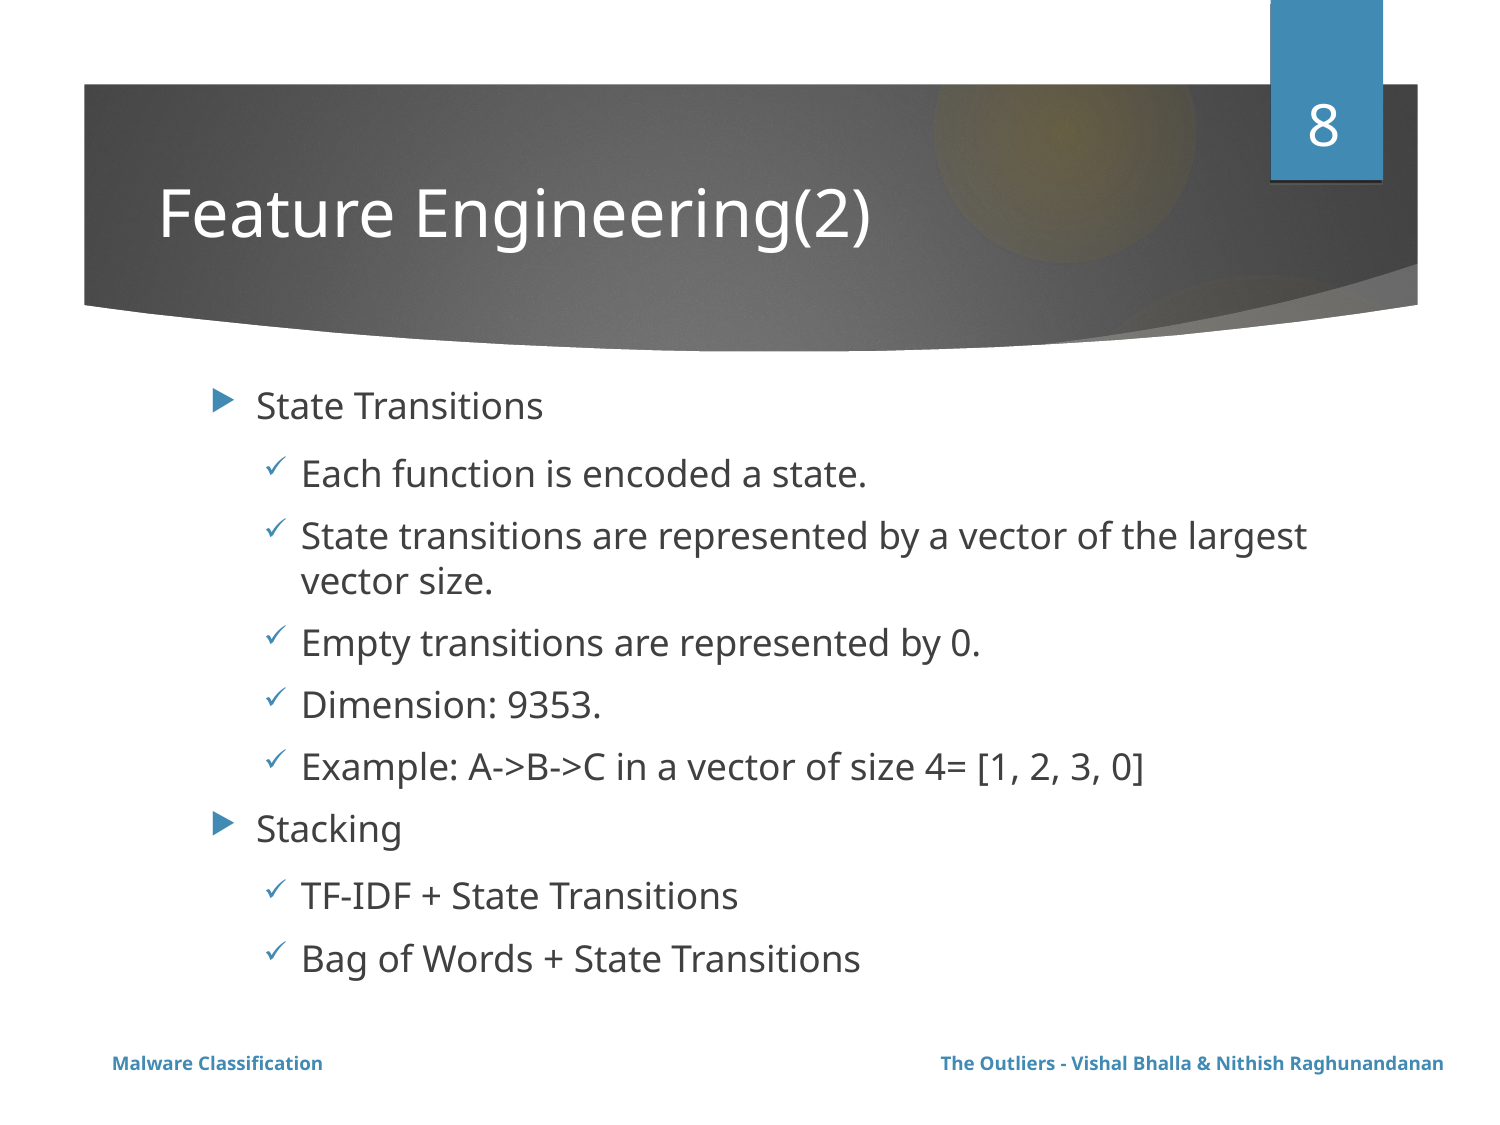

# Feature Engineering(2)
State Transitions
Each function is encoded a state.
State transitions are represented by a vector of the largest vector size.
Empty transitions are represented by 0.
Dimension: 9353.
Example: A->B->C in a vector of size 4= [1, 2, 3, 0]
Stacking
TF-IDF + State Transitions
Bag of Words + State Transitions
The Outliers - Vishal Bhalla & Nithish Raghunandanan
Malware Classification